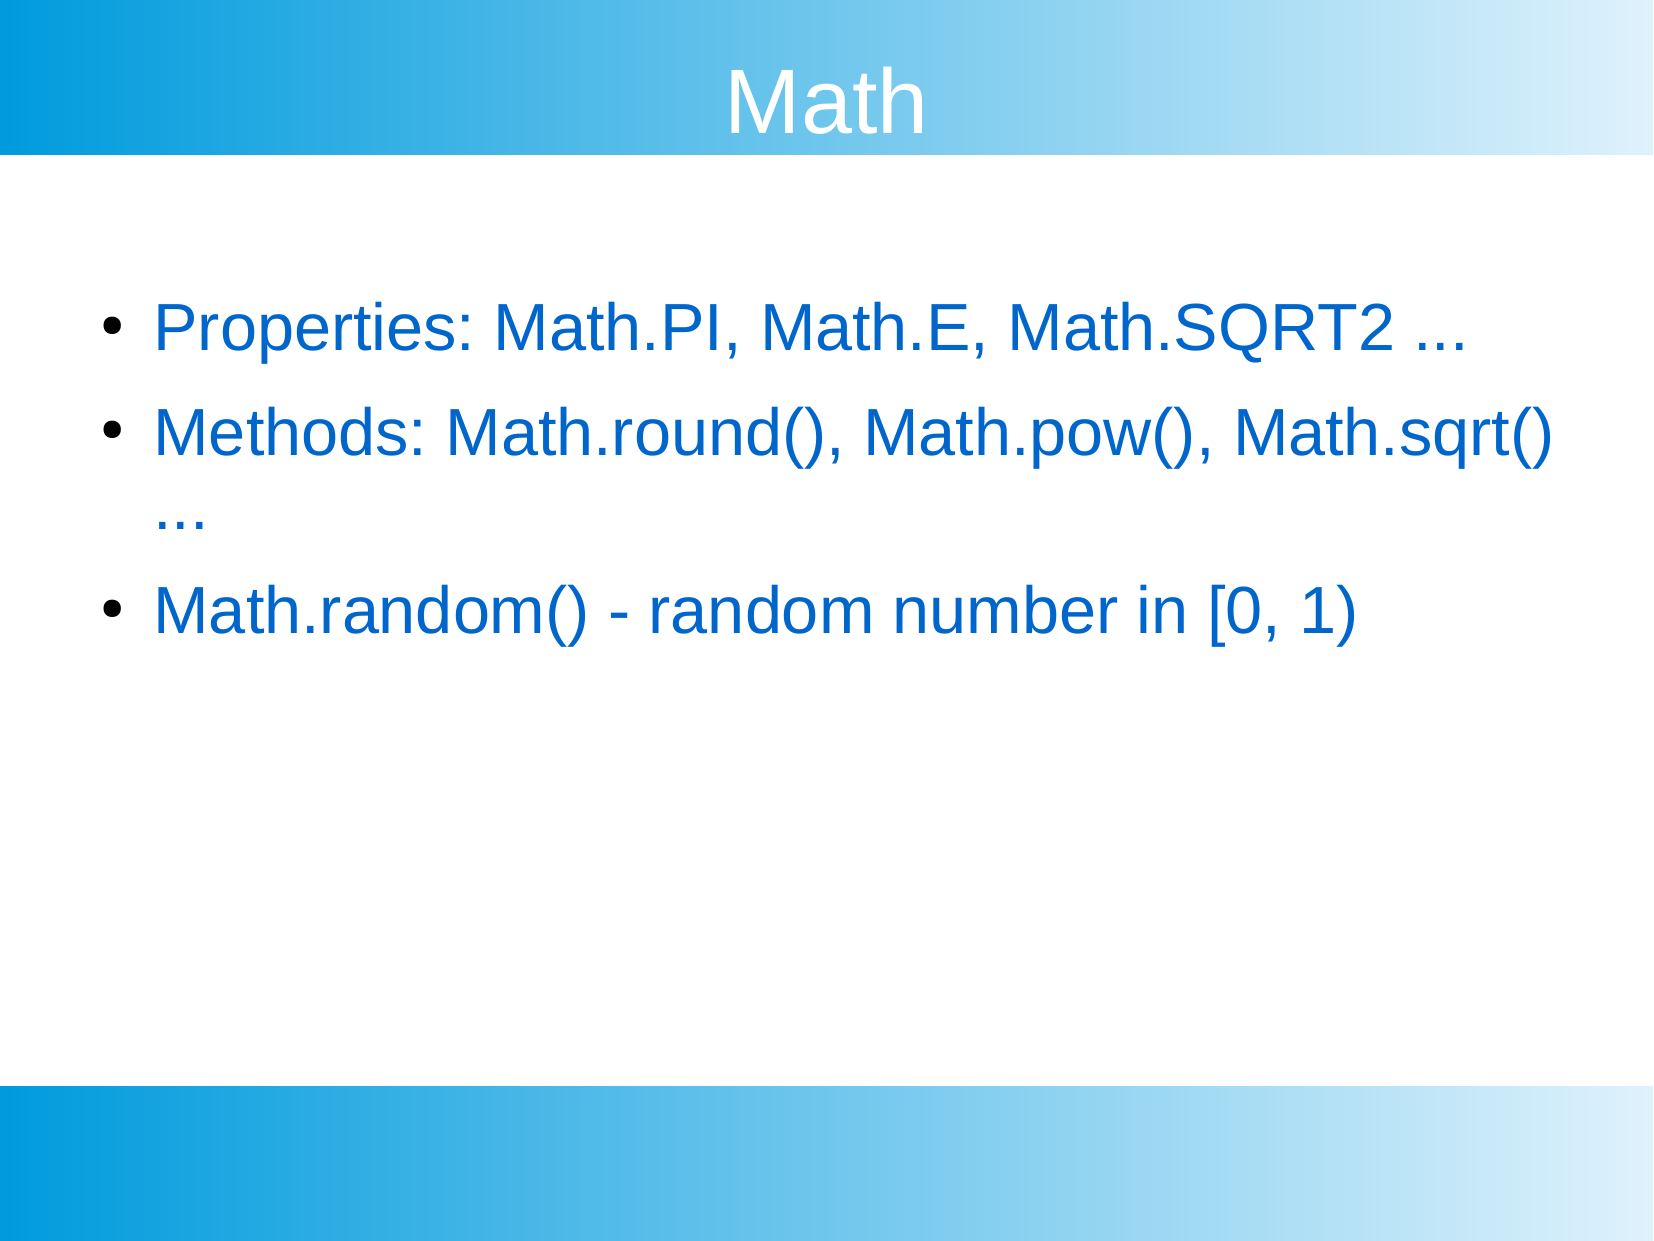

# Math
Properties: Math.PI, Math.E, Math.SQRT2 ...
Methods: Math.round(), Math.pow(), Math.sqrt() ...
Math.random() - random number in [0, 1)